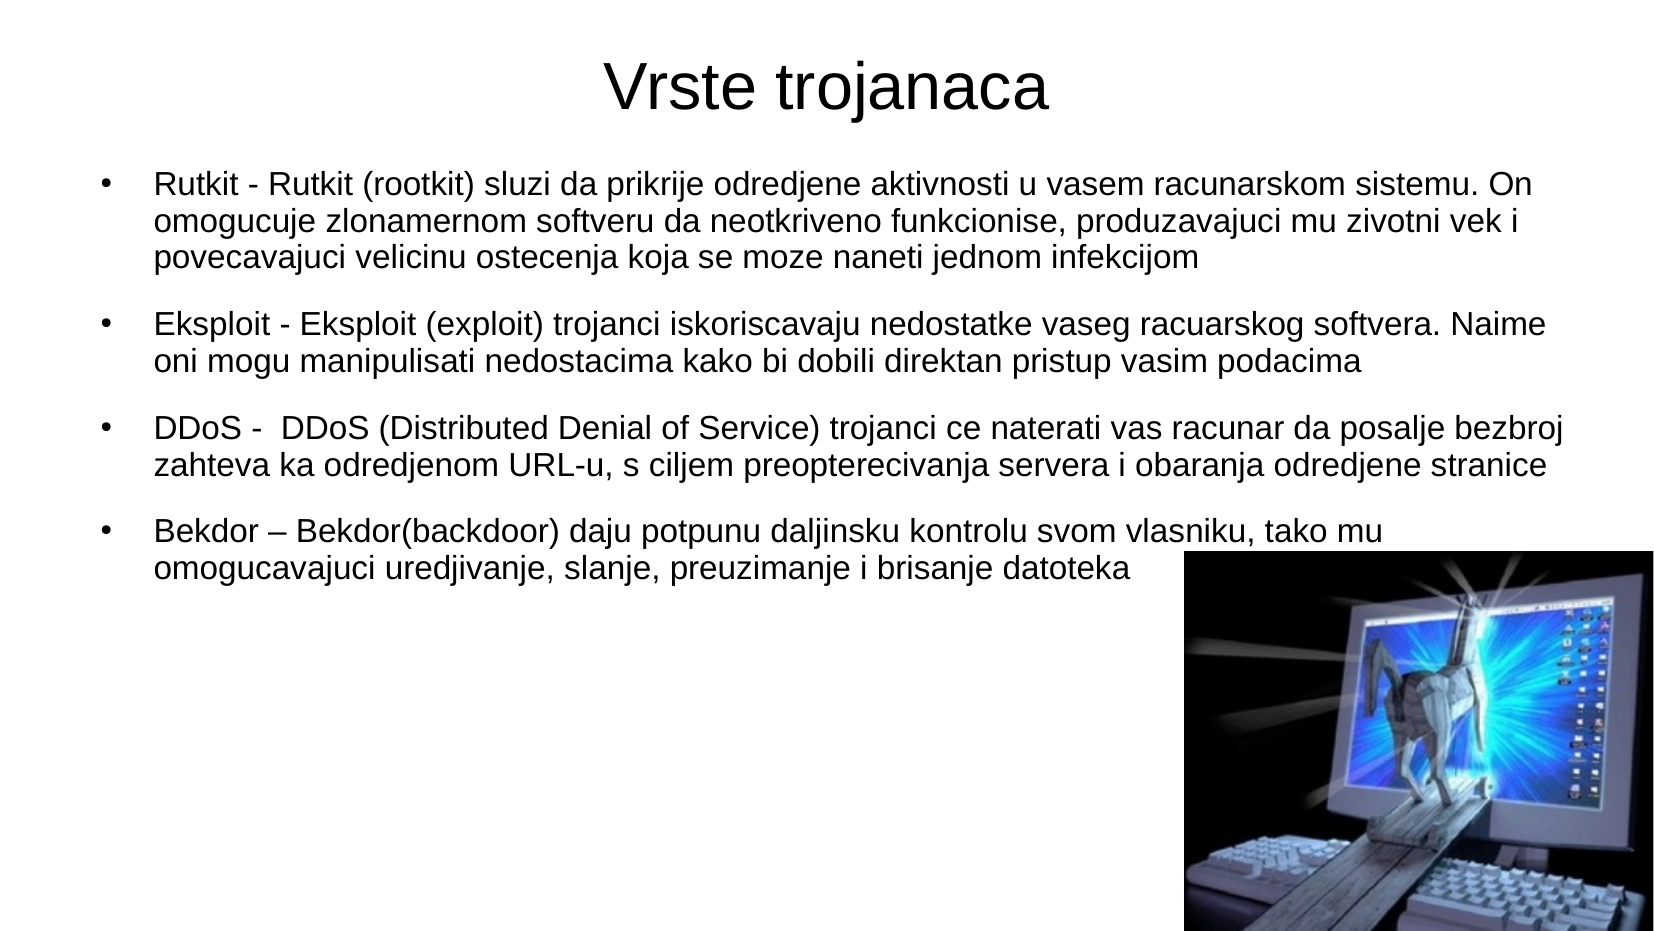

# Vrste trojanaca
Rutkit - Rutkit (rootkit) sluzi da prikrije odredjene aktivnosti u vasem racunarskom sistemu. On omogucuje zlonamernom softveru da neotkriveno funkcionise, produzavajuci mu zivotni vek i povecavajuci velicinu ostecenja koja se moze naneti jednom infekcijom
Eksploit - Eksploit (exploit) trojanci iskoriscavaju nedostatke vaseg racuarskog softvera. Naime oni mogu manipulisati nedostacima kako bi dobili direktan pristup vasim podacima
DDoS - DDoS (Distributed Denial of Service) trojanci ce naterati vas racunar da posalje bezbroj zahteva ka odredjenom URL-u, s ciljem preopterecivanja servera i obaranja odredjene stranice
Bekdor – Bekdor(backdoor) daju potpunu daljinsku kontrolu svom vlasniku, tako mu omogucavajuci uredjivanje, slanje, preuzimanje i brisanje datoteka